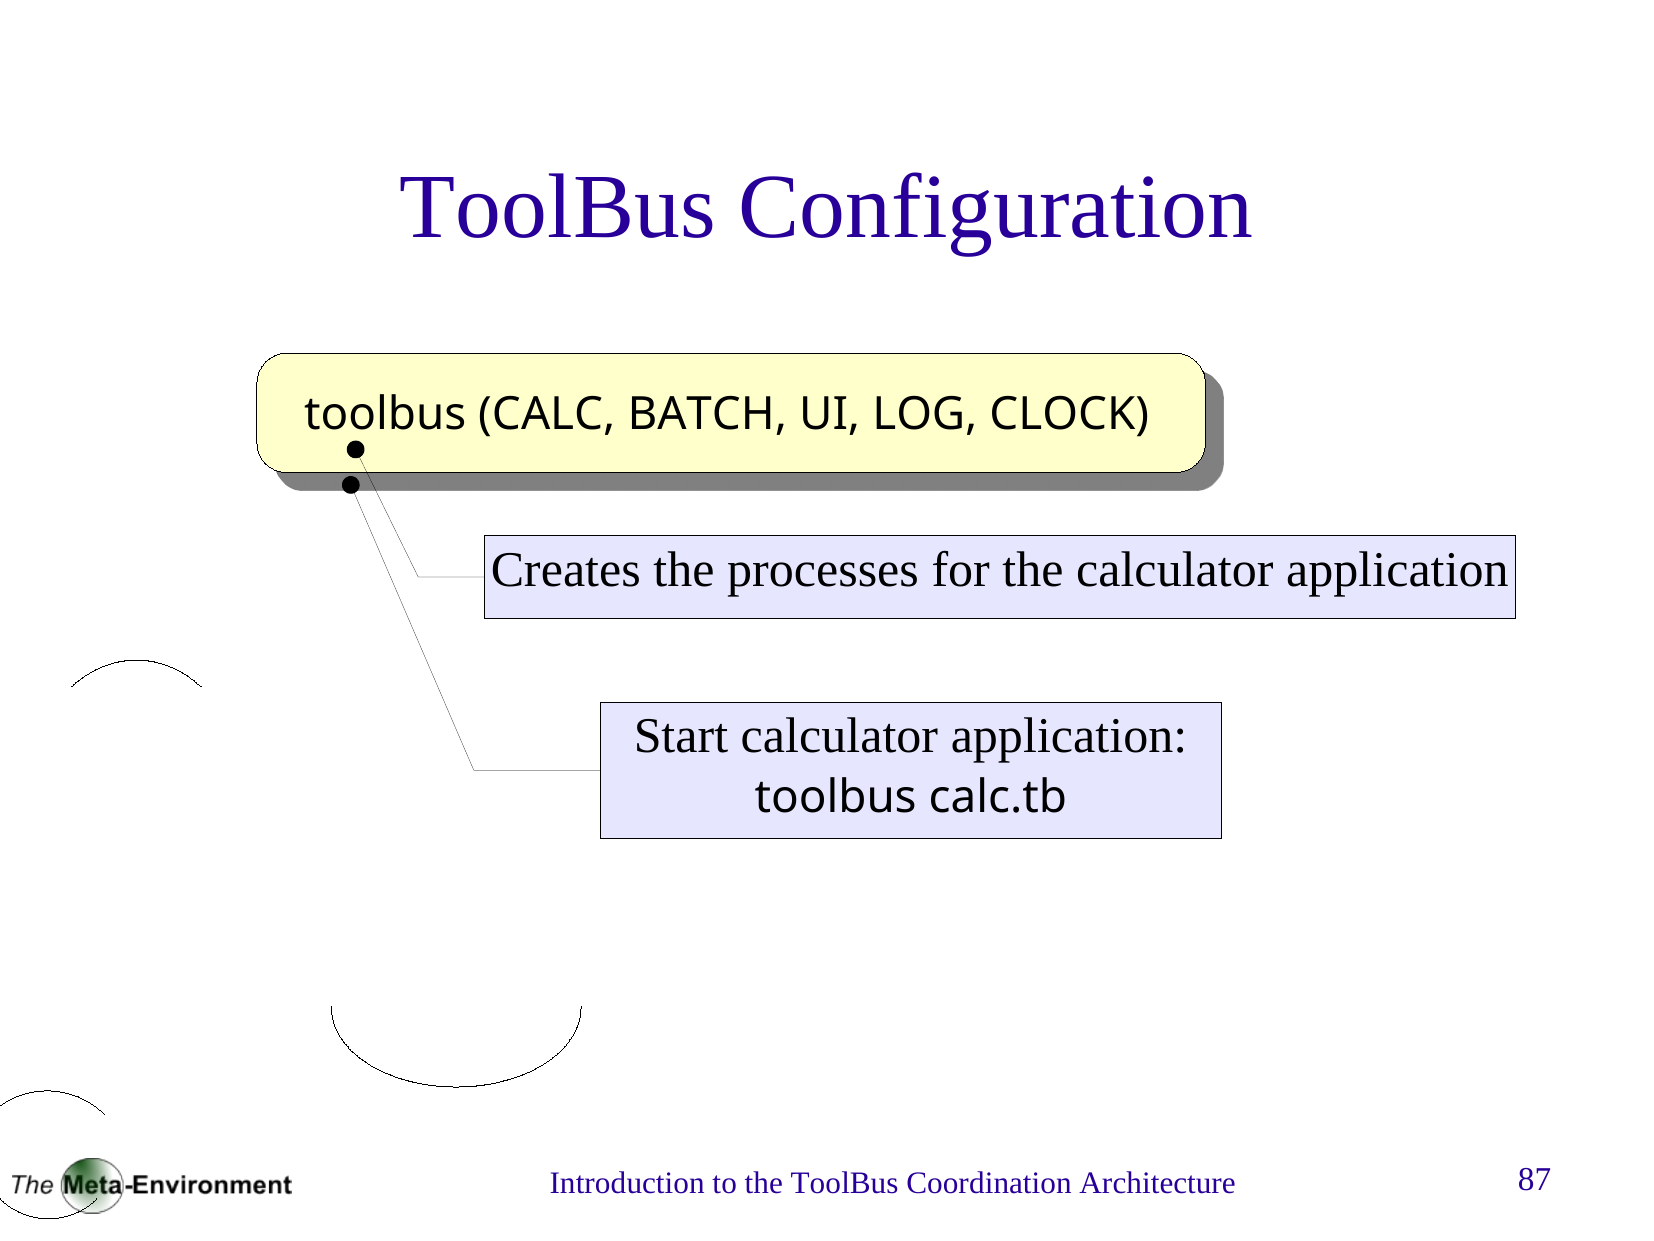

# ToolBus Configuration
toolbus (CALC, BATCH, UI, LOG, CLOCK)